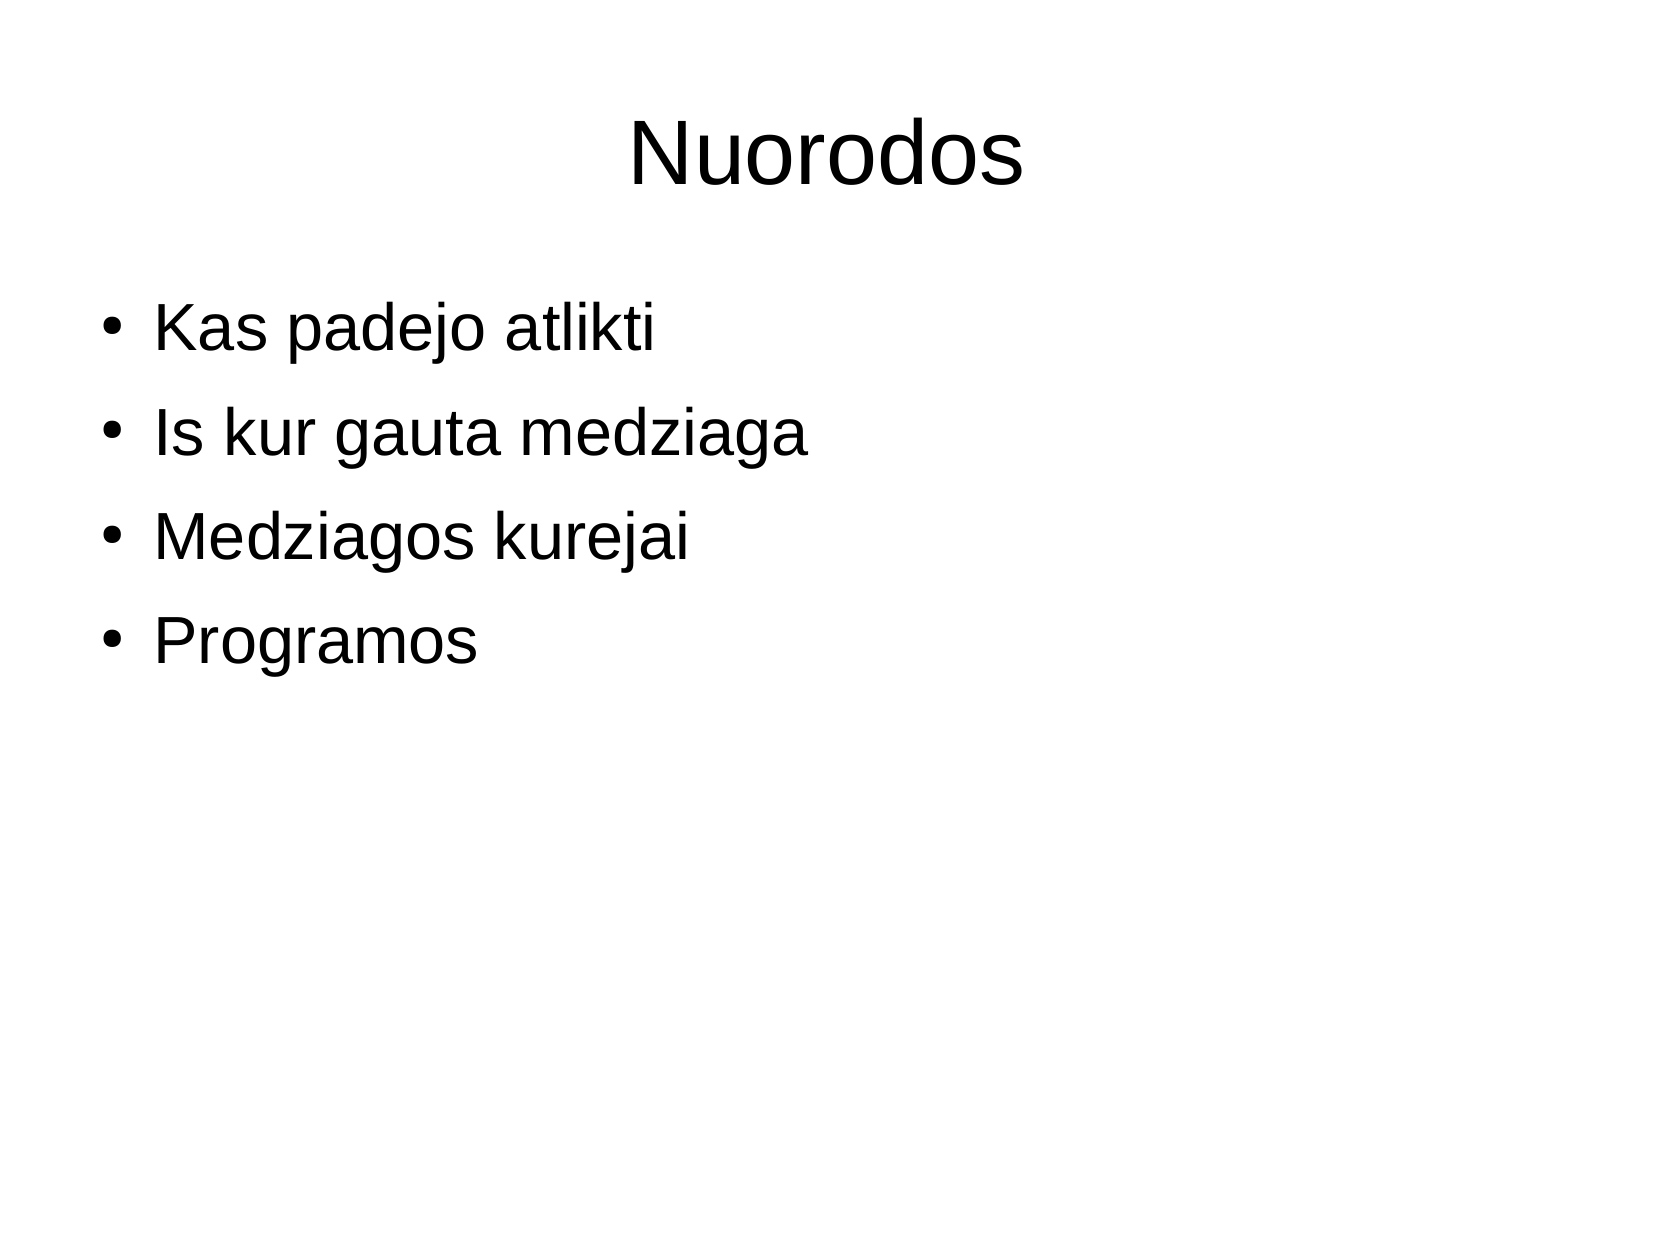

# Nuorodos
Kas padejo atlikti
Is kur gauta medziaga
Medziagos kurejai
Programos